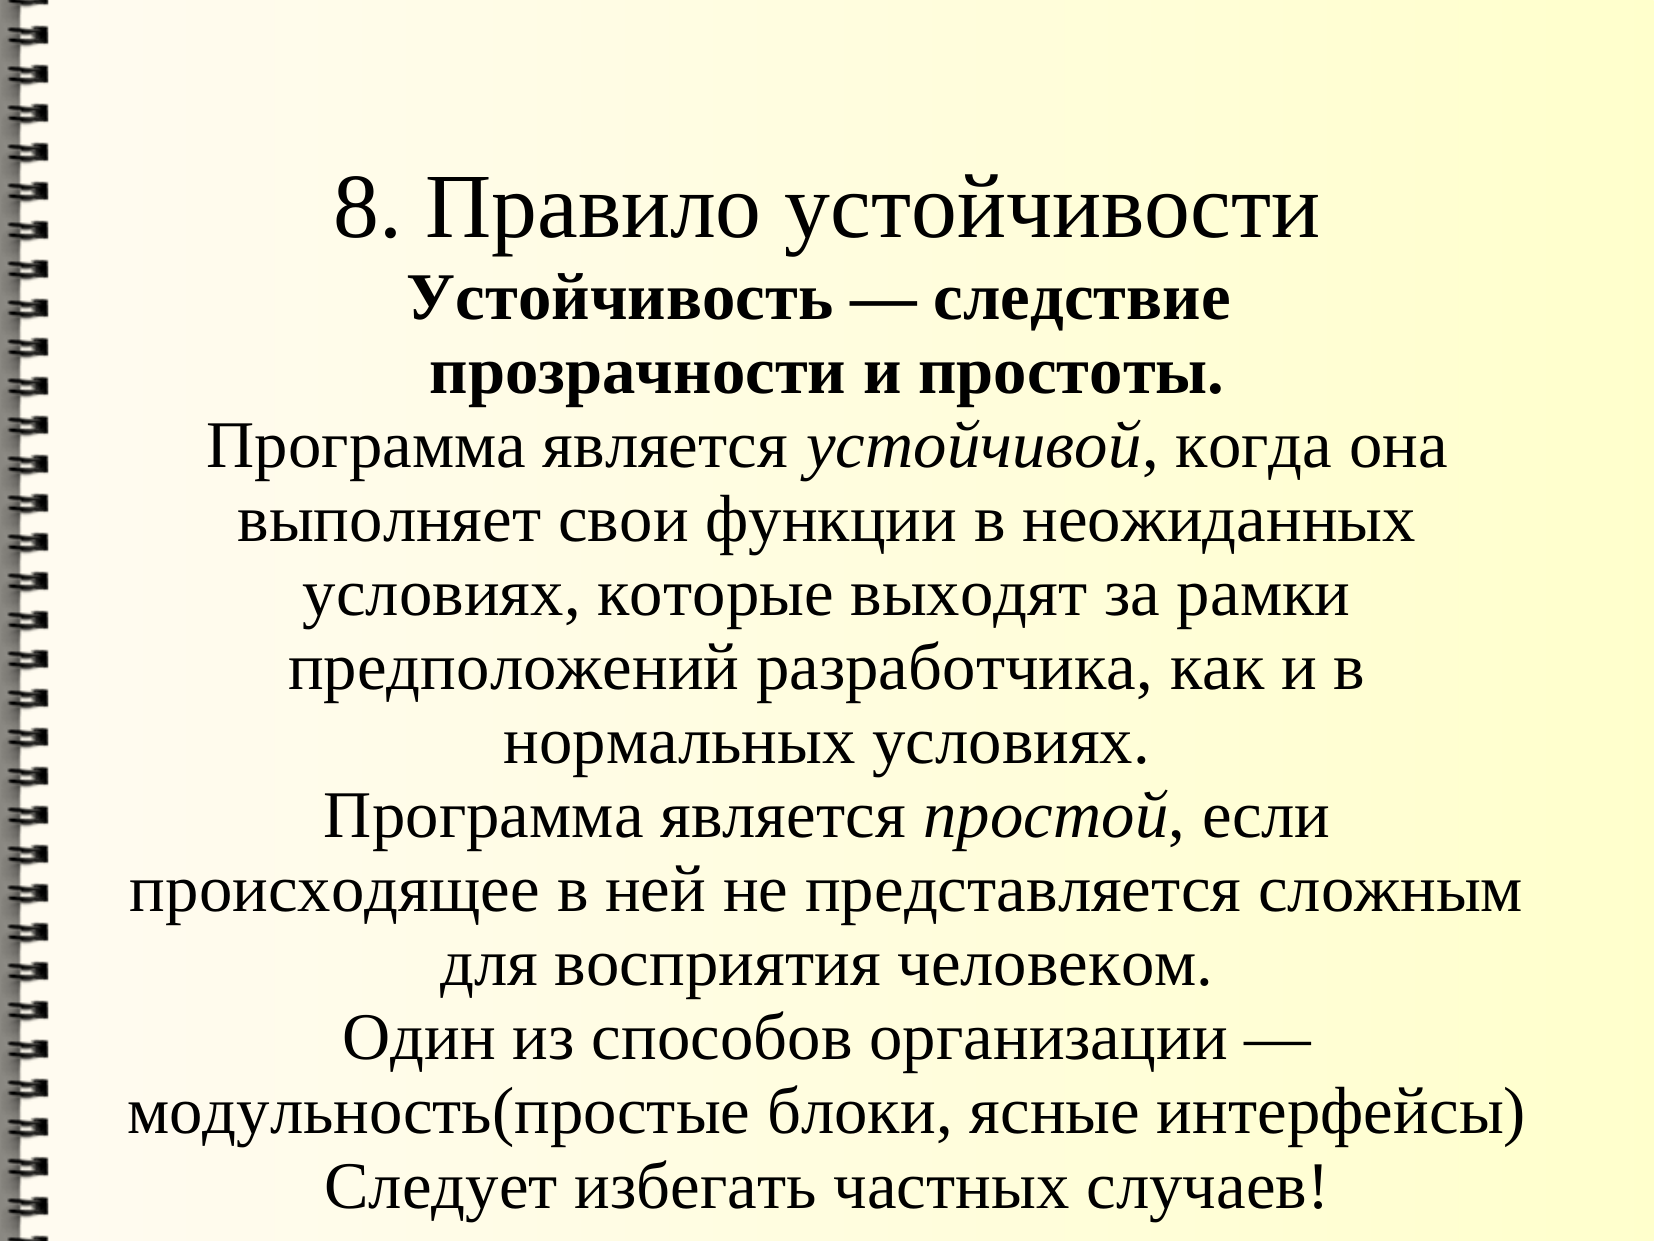

# 8. Правило устойчивости
Устойчивость — следствие
прозрачности и простоты.
Программа является устойчивой, когда она выполняет свои функции в неожиданных условиях, которые выходят за рамки предположений разработчика, как и в нормальных условиях.
Программа является простой, если происходящее в ней не представляется сложным для восприятия человеком.
Один из способов организации — модульность(простые блоки, ясные интерфейсы)
Следует избегать частных случаев!